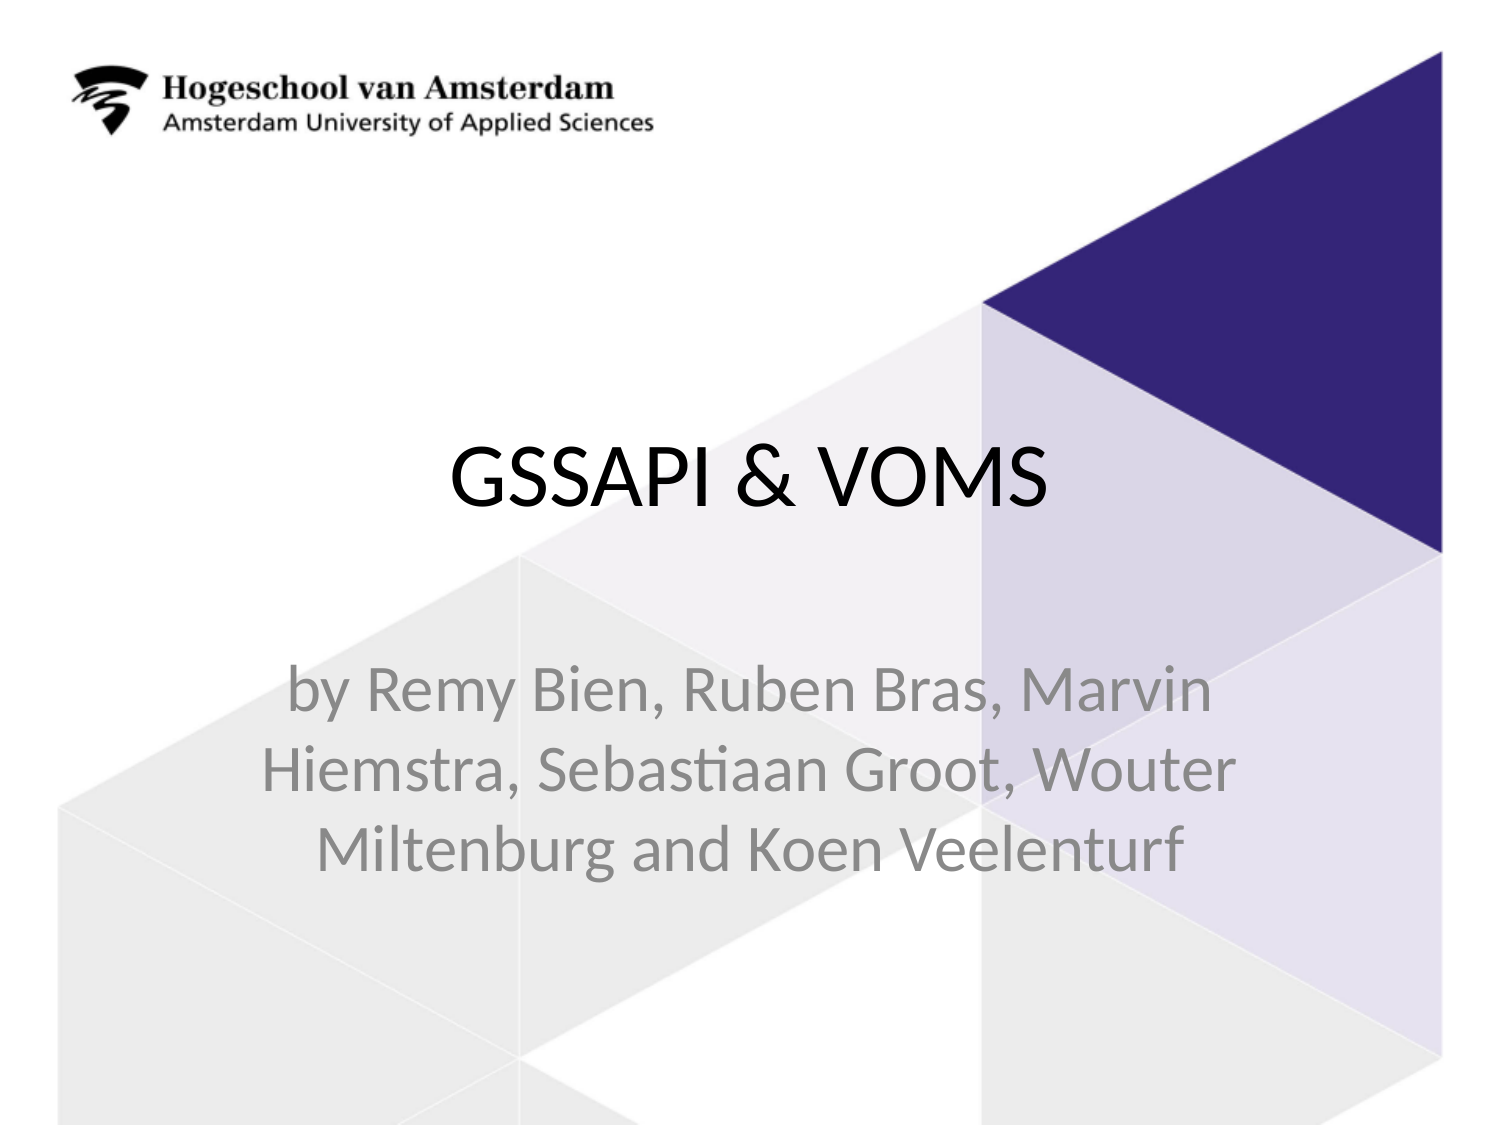

# GSSAPI & VOMS
by Remy Bien, Ruben Bras, Marvin Hiemstra, Sebastiaan Groot, Wouter Miltenburg and Koen Veelenturf